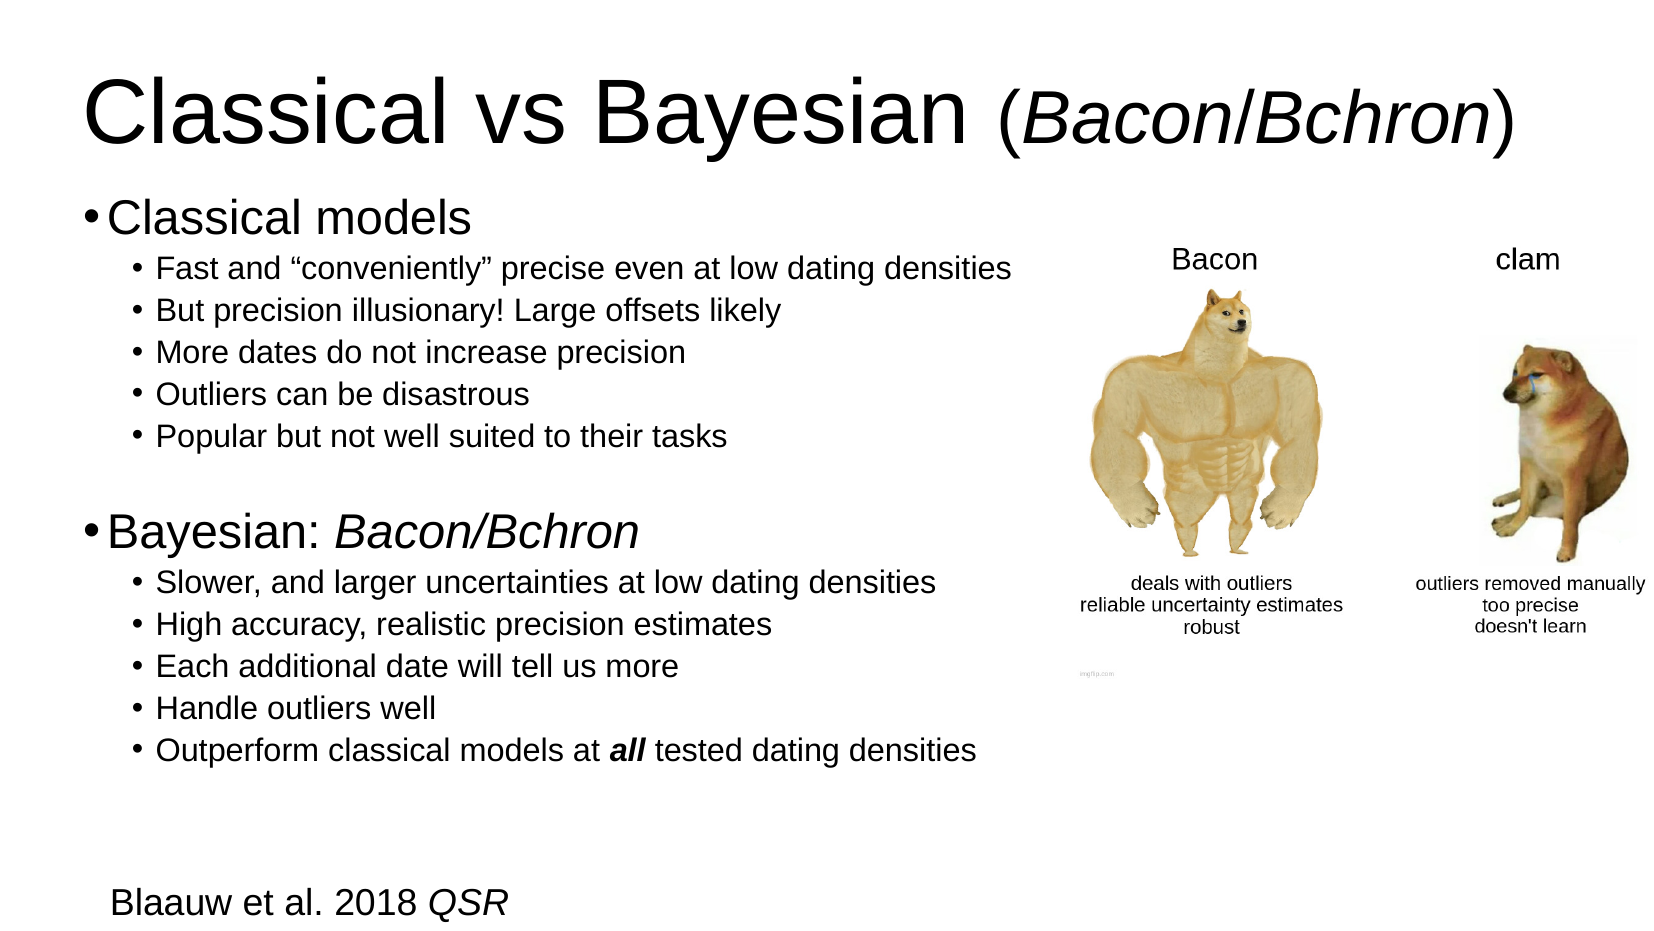

Classical vs Bayesian (Bacon/Bchron)
Classical models
Fast and “conveniently” precise even at low dating densities
But precision illusionary! Large offsets likely
More dates do not increase precision
Outliers can be disastrous
Popular but not well suited to their tasks
Bayesian: Bacon/Bchron
Slower, and larger uncertainties at low dating densities
High accuracy, realistic precision estimates
Each additional date will tell us more
Handle outliers well
Outperform classical models at all tested dating densities
Blaauw et al. 2018 QSR